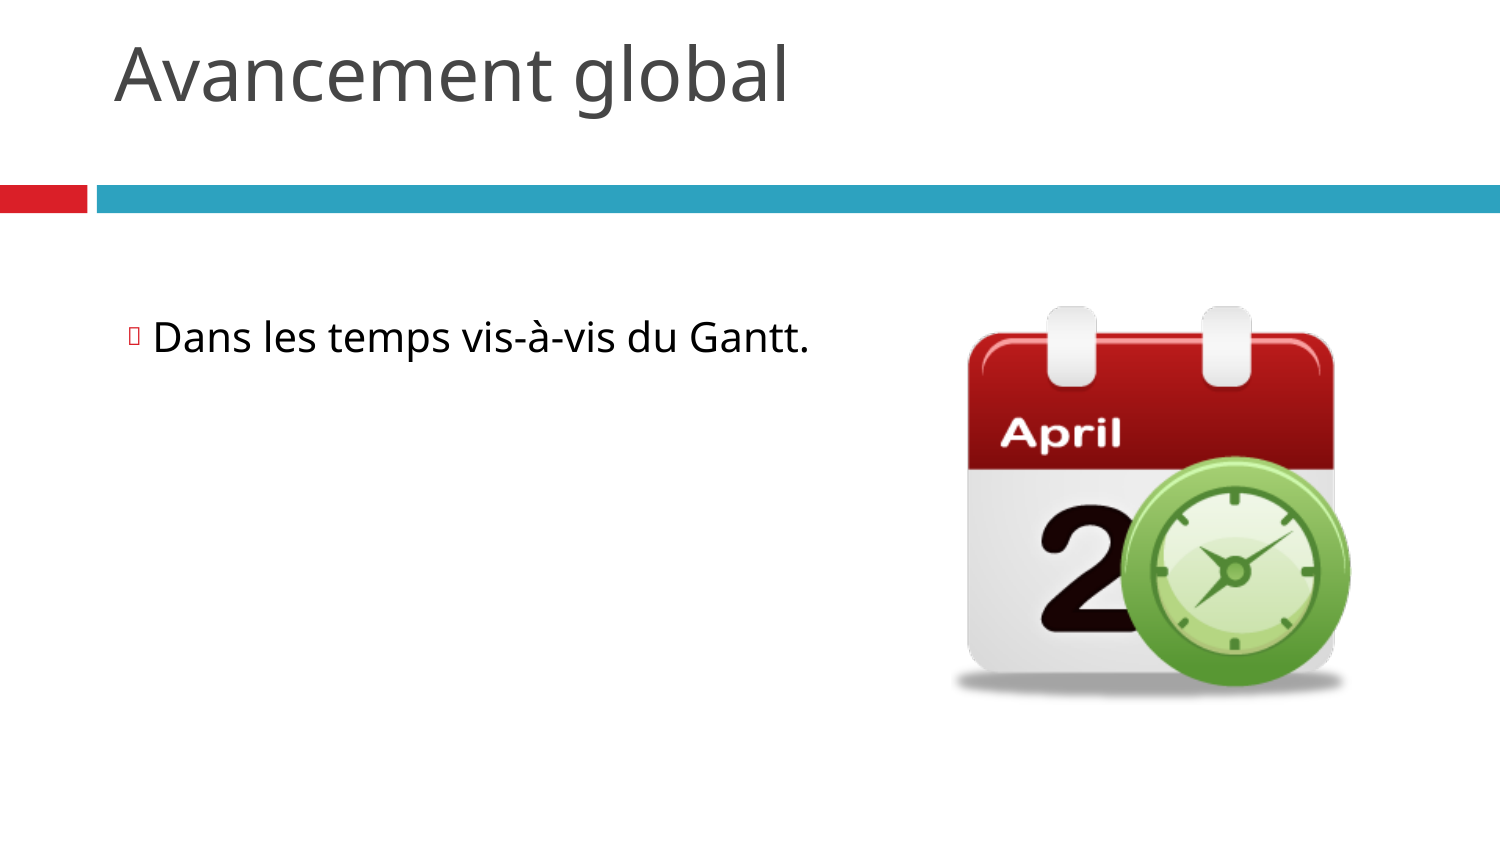

# Avancement global
 Dans les temps vis-à-vis du Gantt.